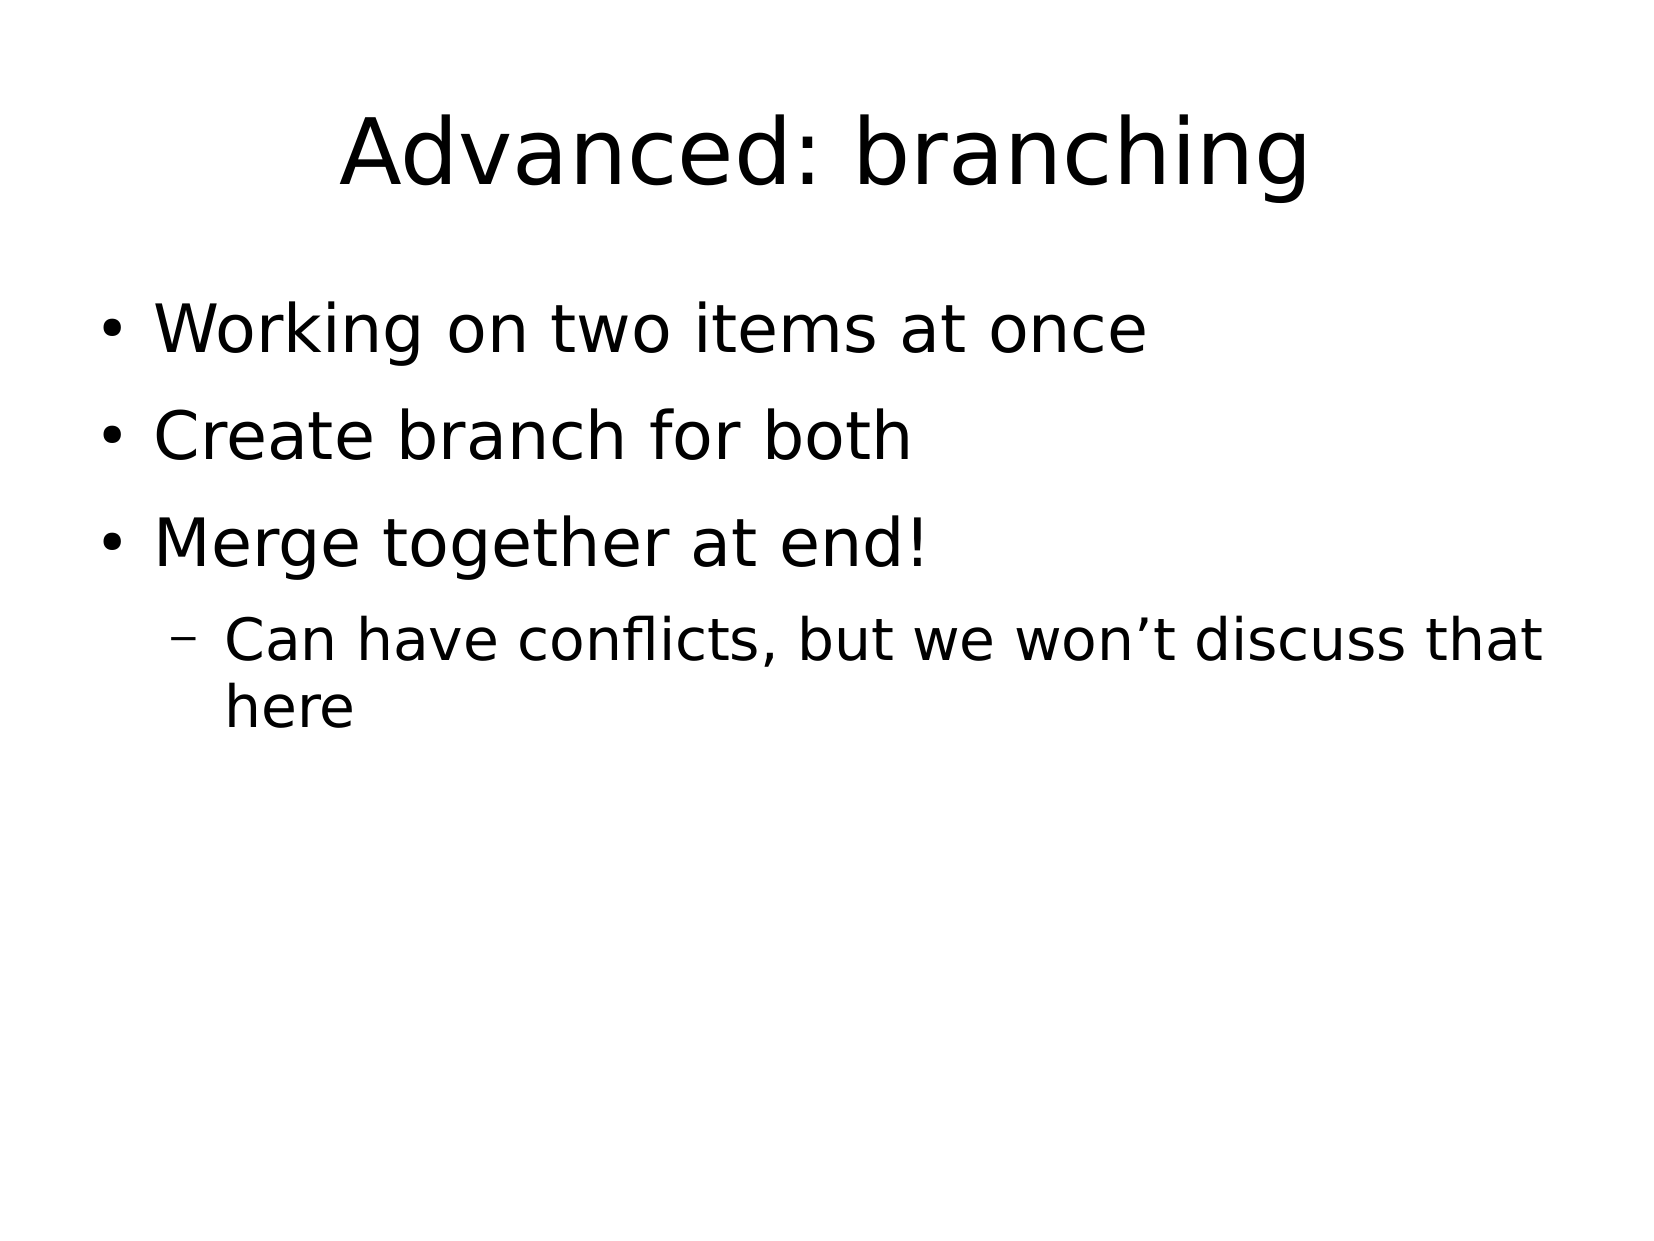

# Advanced: branching
Working on two items at once
Create branch for both
Merge together at end!
Can have conflicts, but we won’t discuss that here